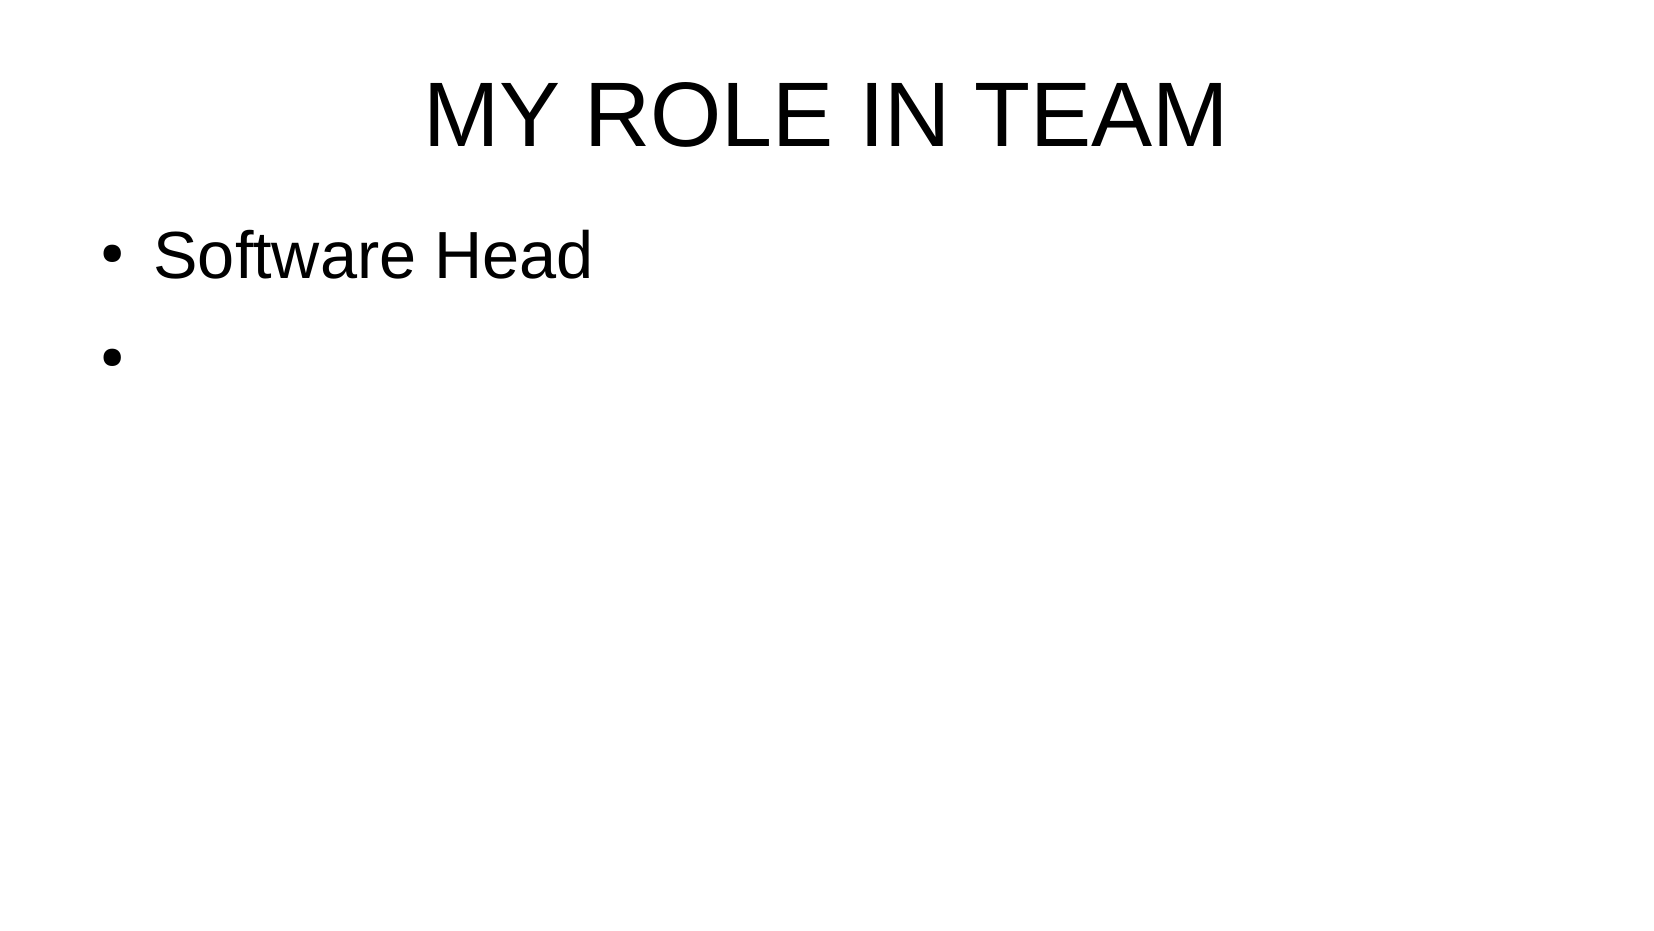

# MY ROLE IN TEAM
Software Head